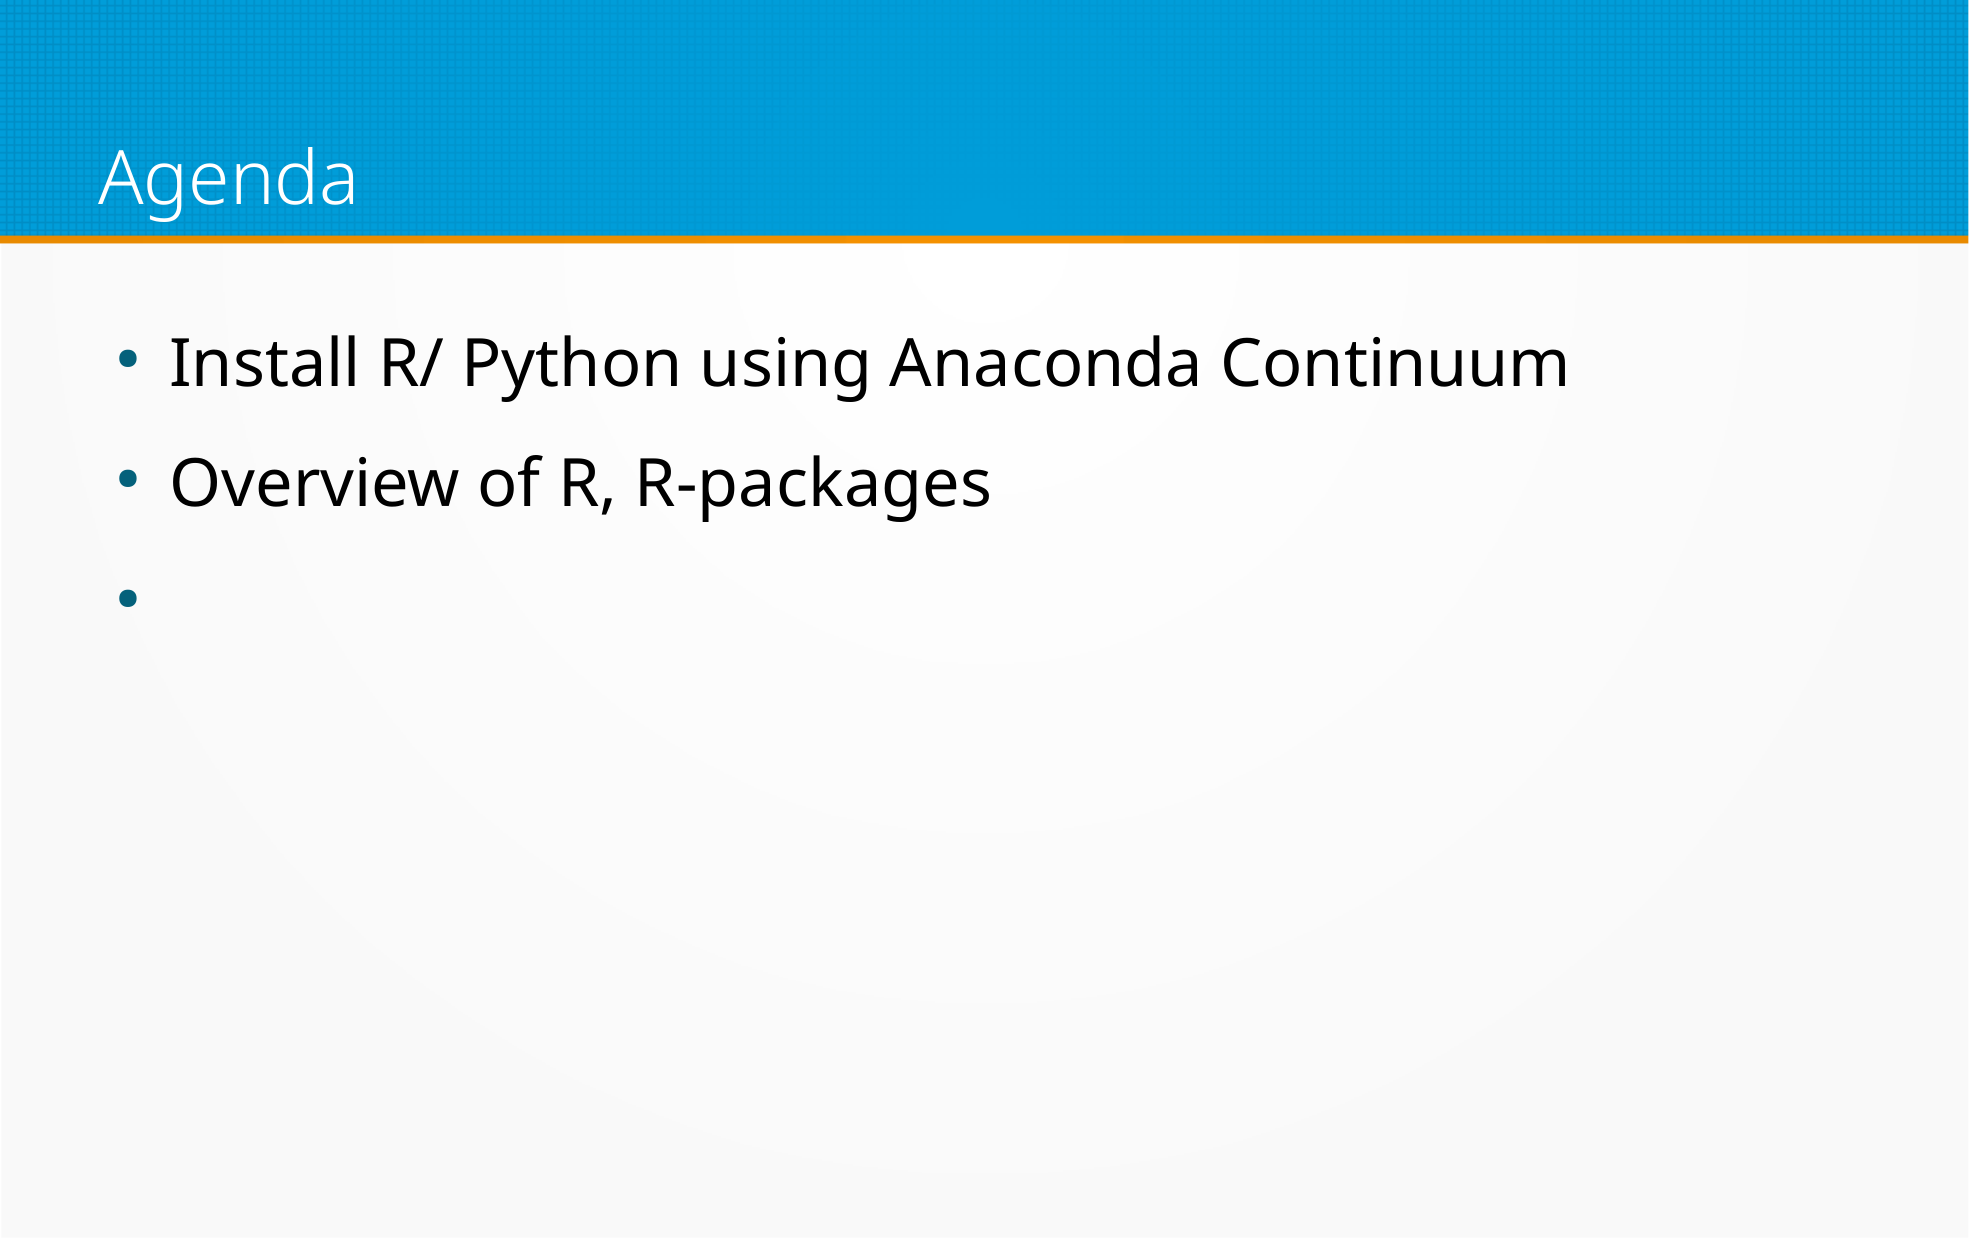

# Agenda
Install R/ Python using Anaconda Continuum
Overview of R, R-packages